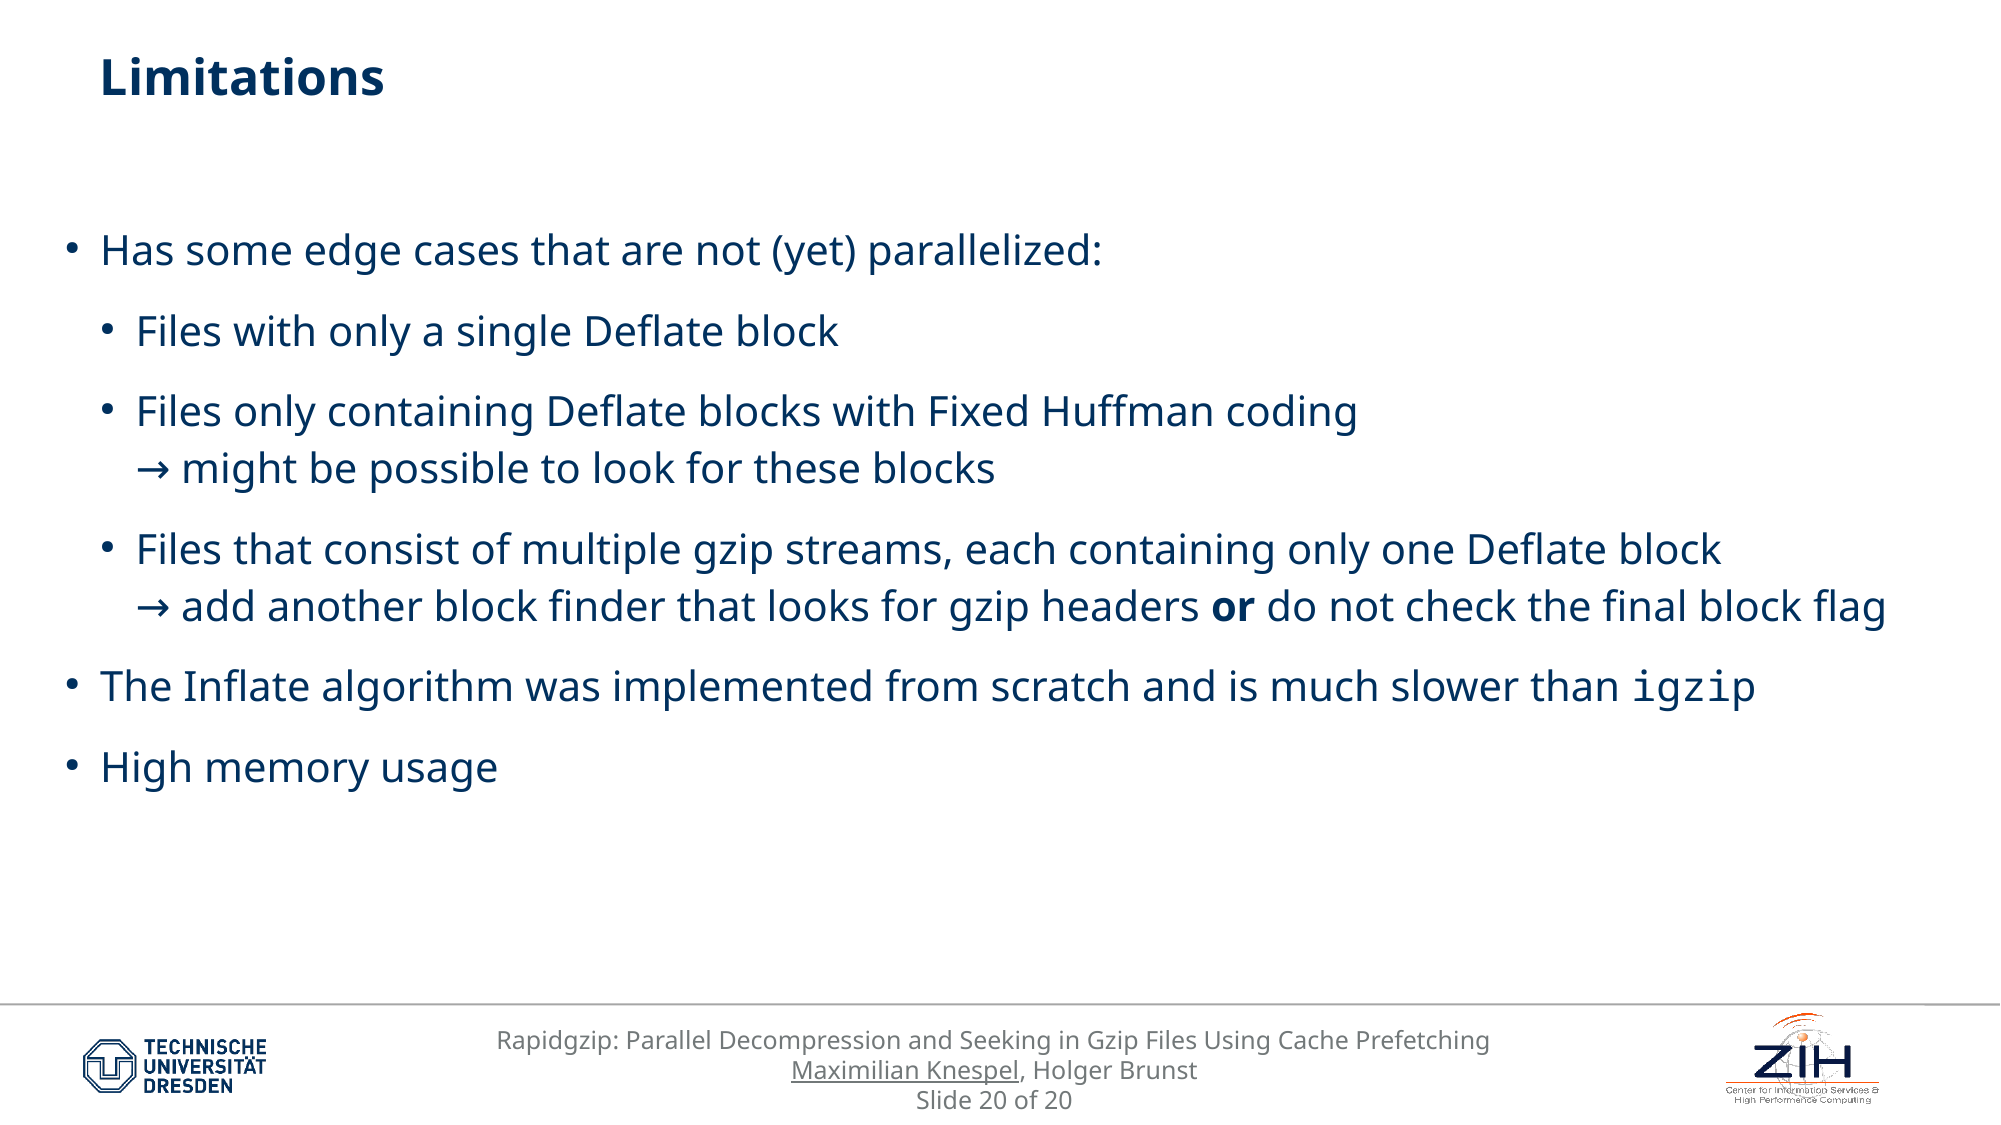

# Limitations
Has some edge cases that are not (yet) parallelized:
Files with only a single Deflate block
Files only containing Deflate blocks with Fixed Huffman coding
→ might be possible to look for these blocks
Files that consist of multiple gzip streams, each containing only one Deflate block
→ add another block finder that looks for gzip headers or do not check the final block flag
The Inflate algorithm was implemented from scratch and is much slower than igzip
High memory usage